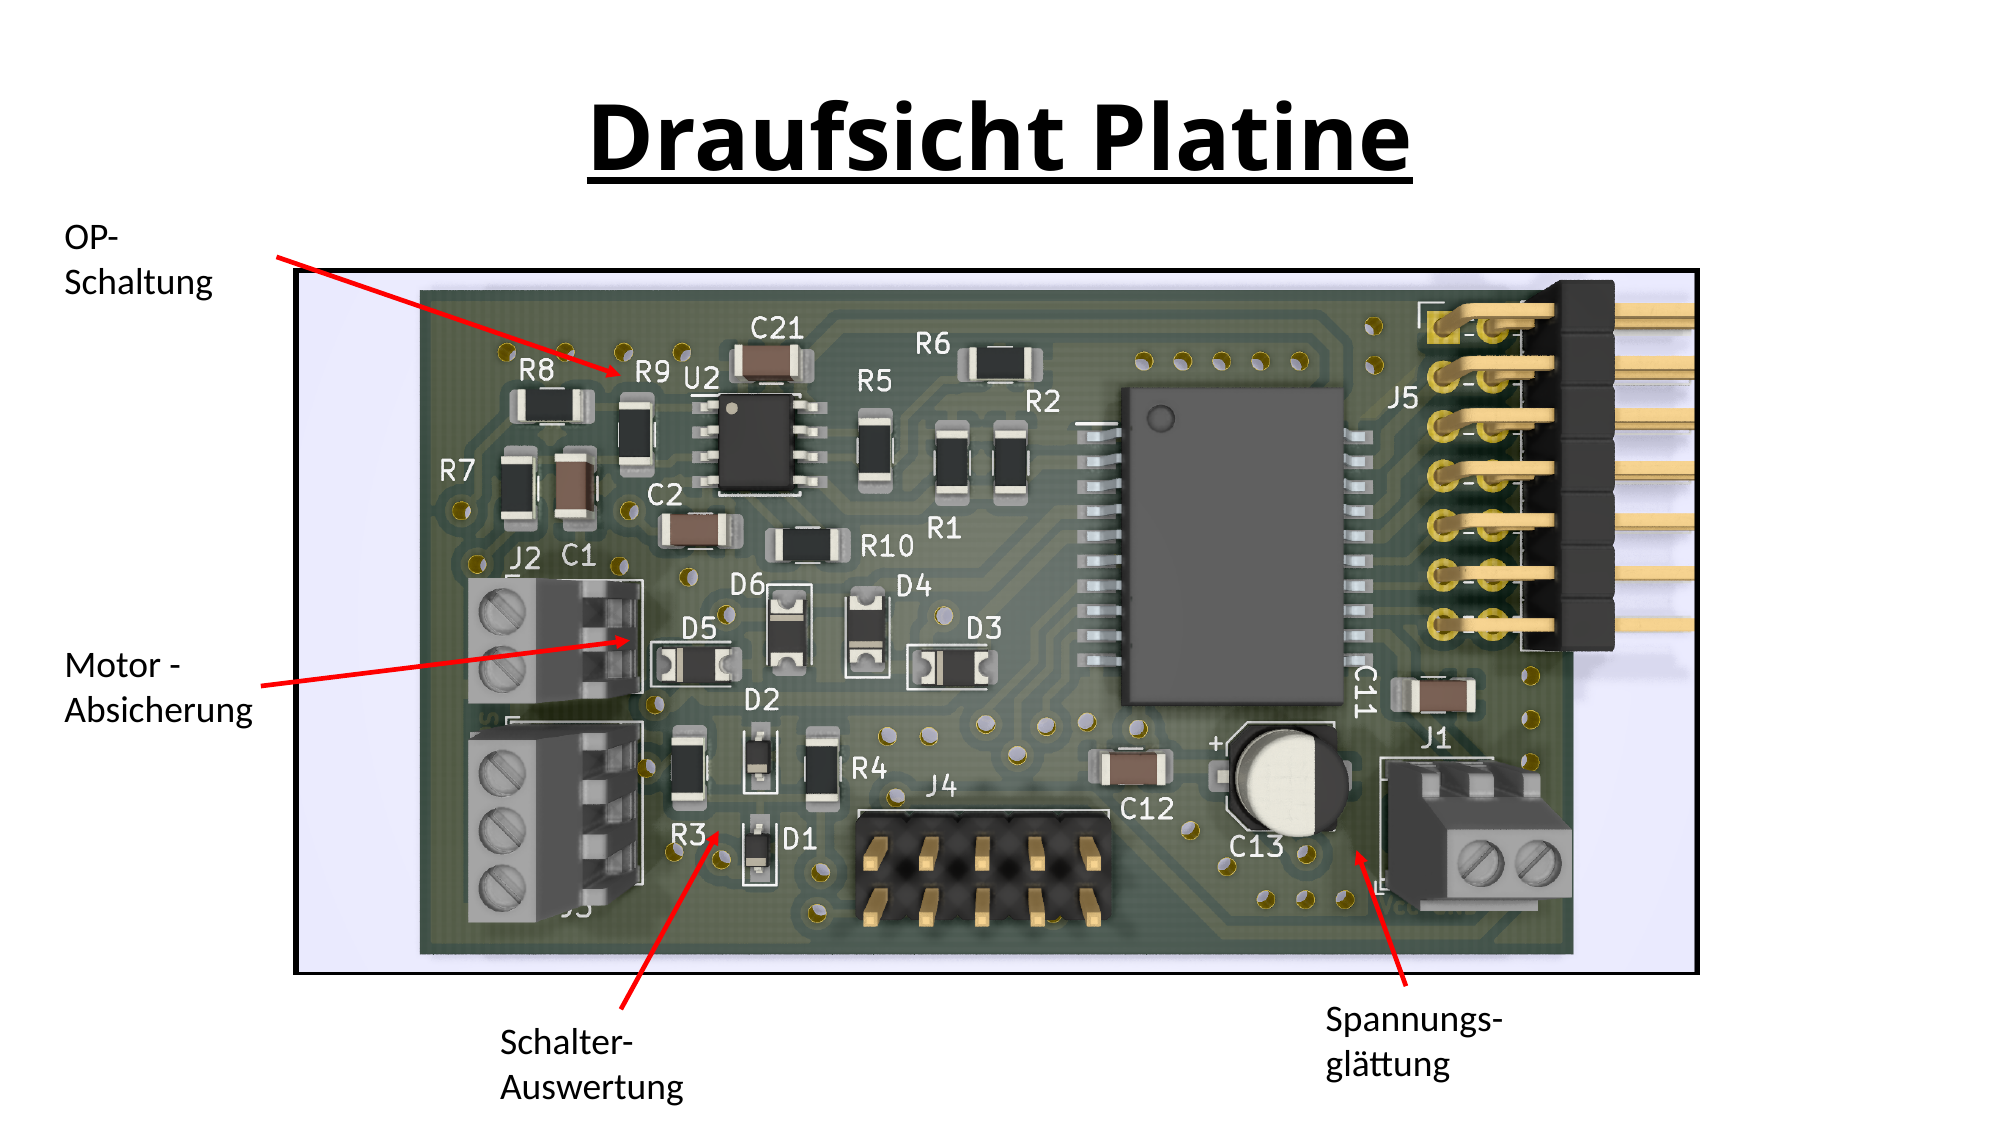

# Draufsicht Platine
OP-Schaltung
Motor -Absicherung
Spannungs-glättung
Schalter-Auswertung